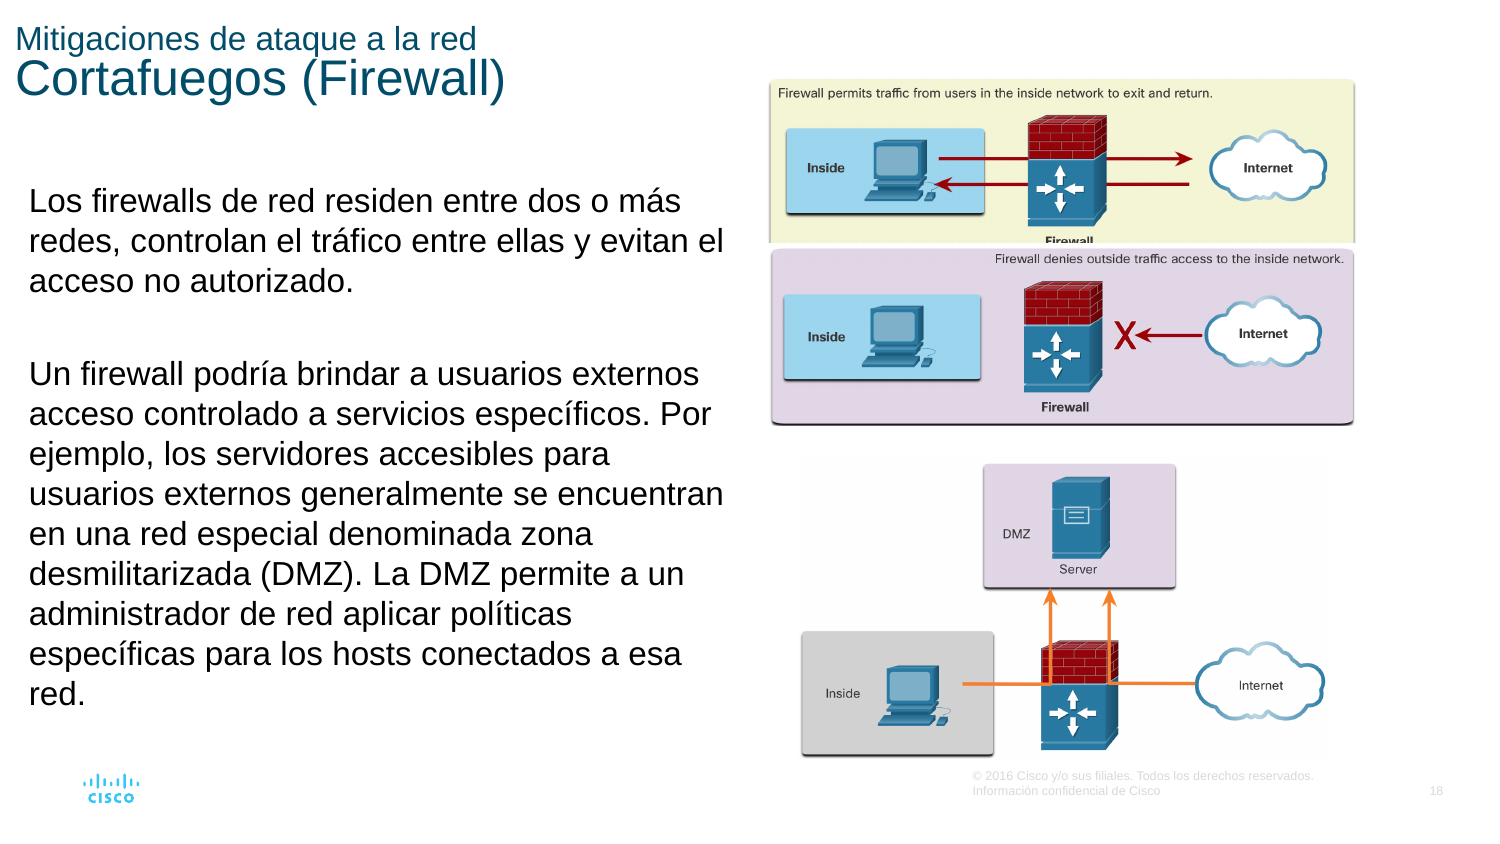

# Mitigaciones de ataque a la red Cortafuegos (Firewall)
Los firewalls de red residen entre dos o más redes, controlan el tráfico entre ellas y evitan el acceso no autorizado.
Un firewall podría brindar a usuarios externos acceso controlado a servicios específicos. Por ejemplo, los servidores accesibles para usuarios externos generalmente se encuentran en una red especial denominada zona desmilitarizada (DMZ). La DMZ permite a un administrador de red aplicar políticas específicas para los hosts conectados a esa red.